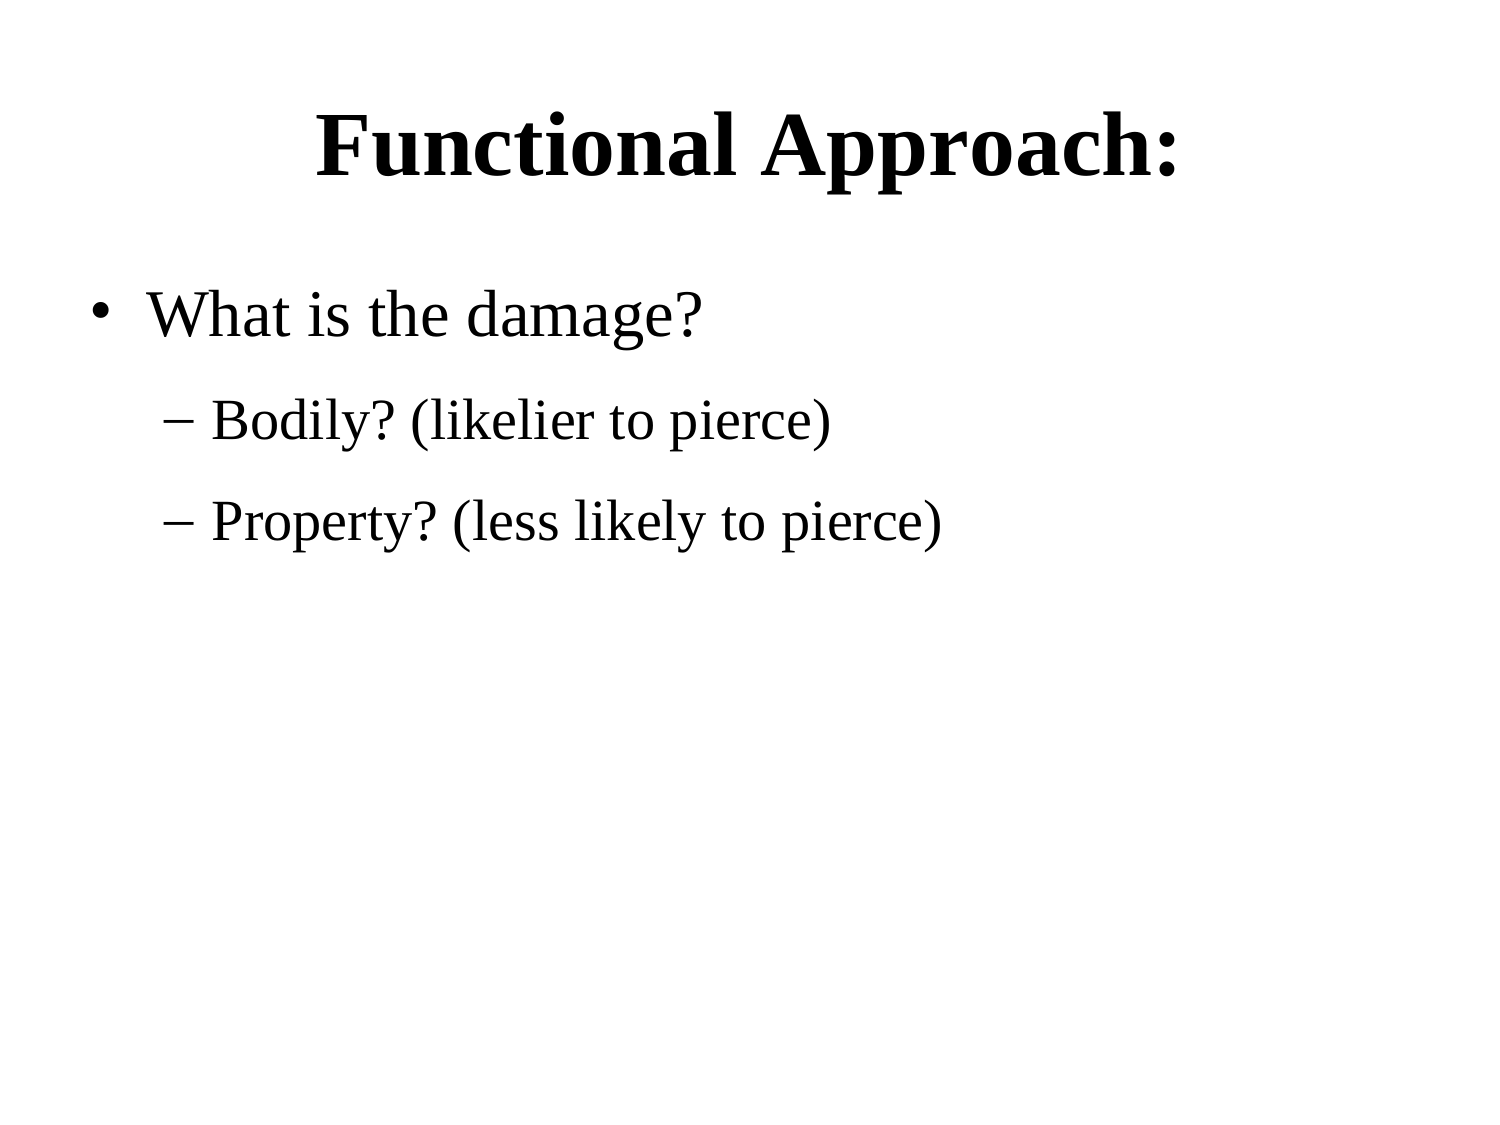

# Functional Approach:
What is the damage?
Bodily? (likelier to pierce)
Property? (less likely to pierce)